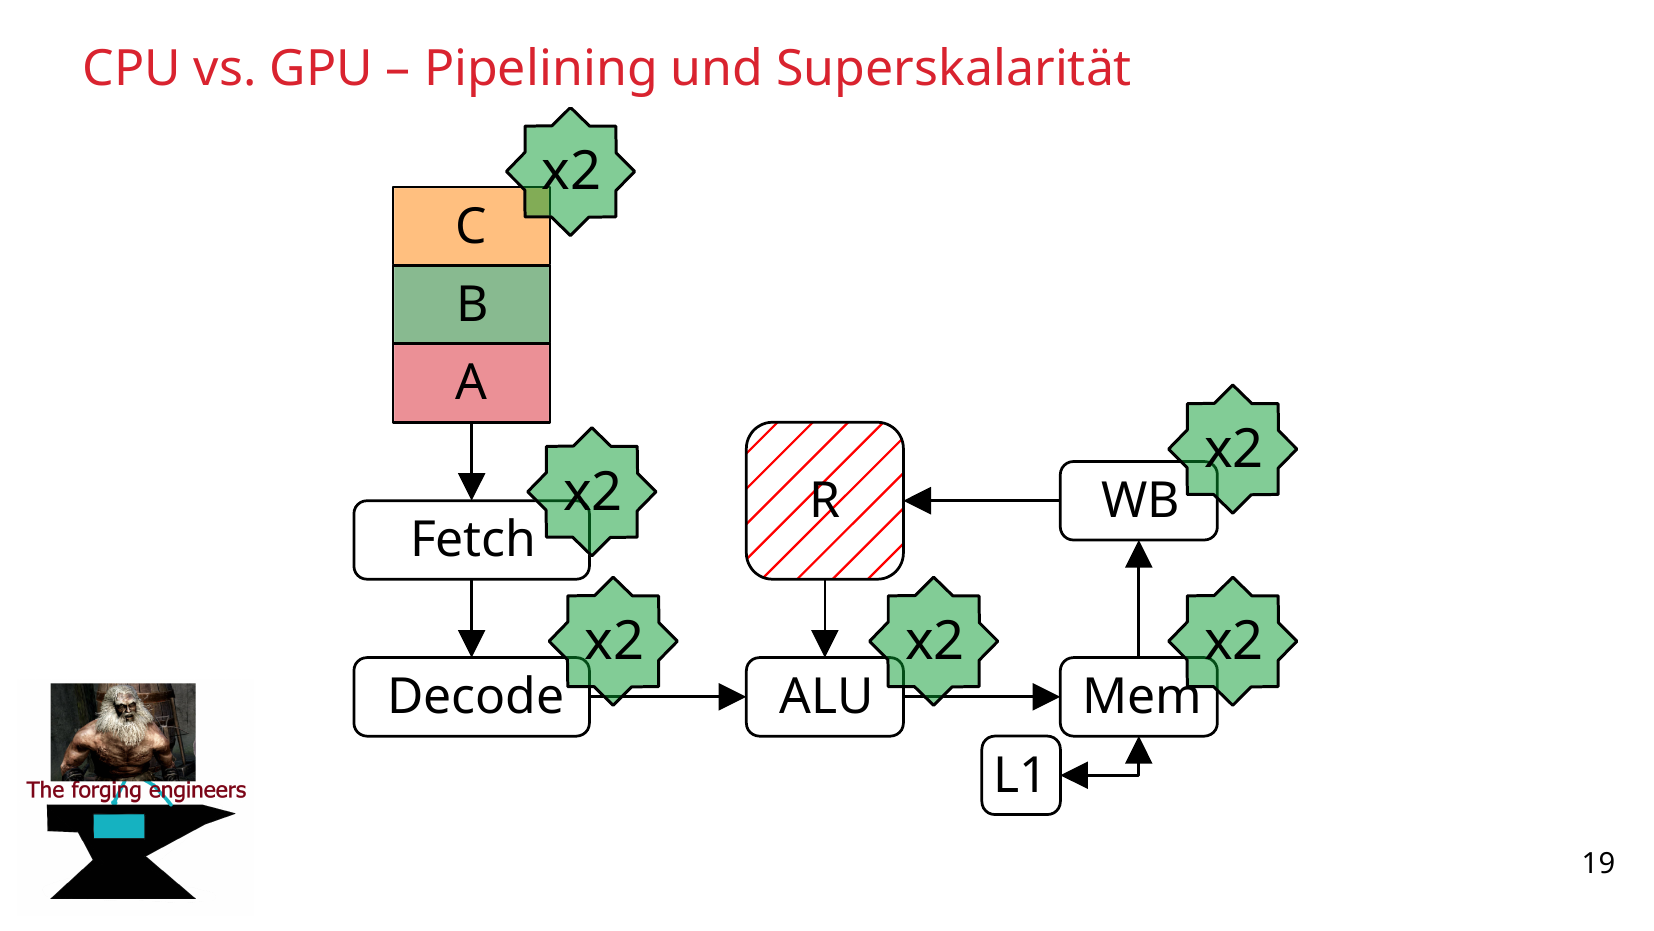

# CPU vs. GPU – Pipelining und Superskalarität